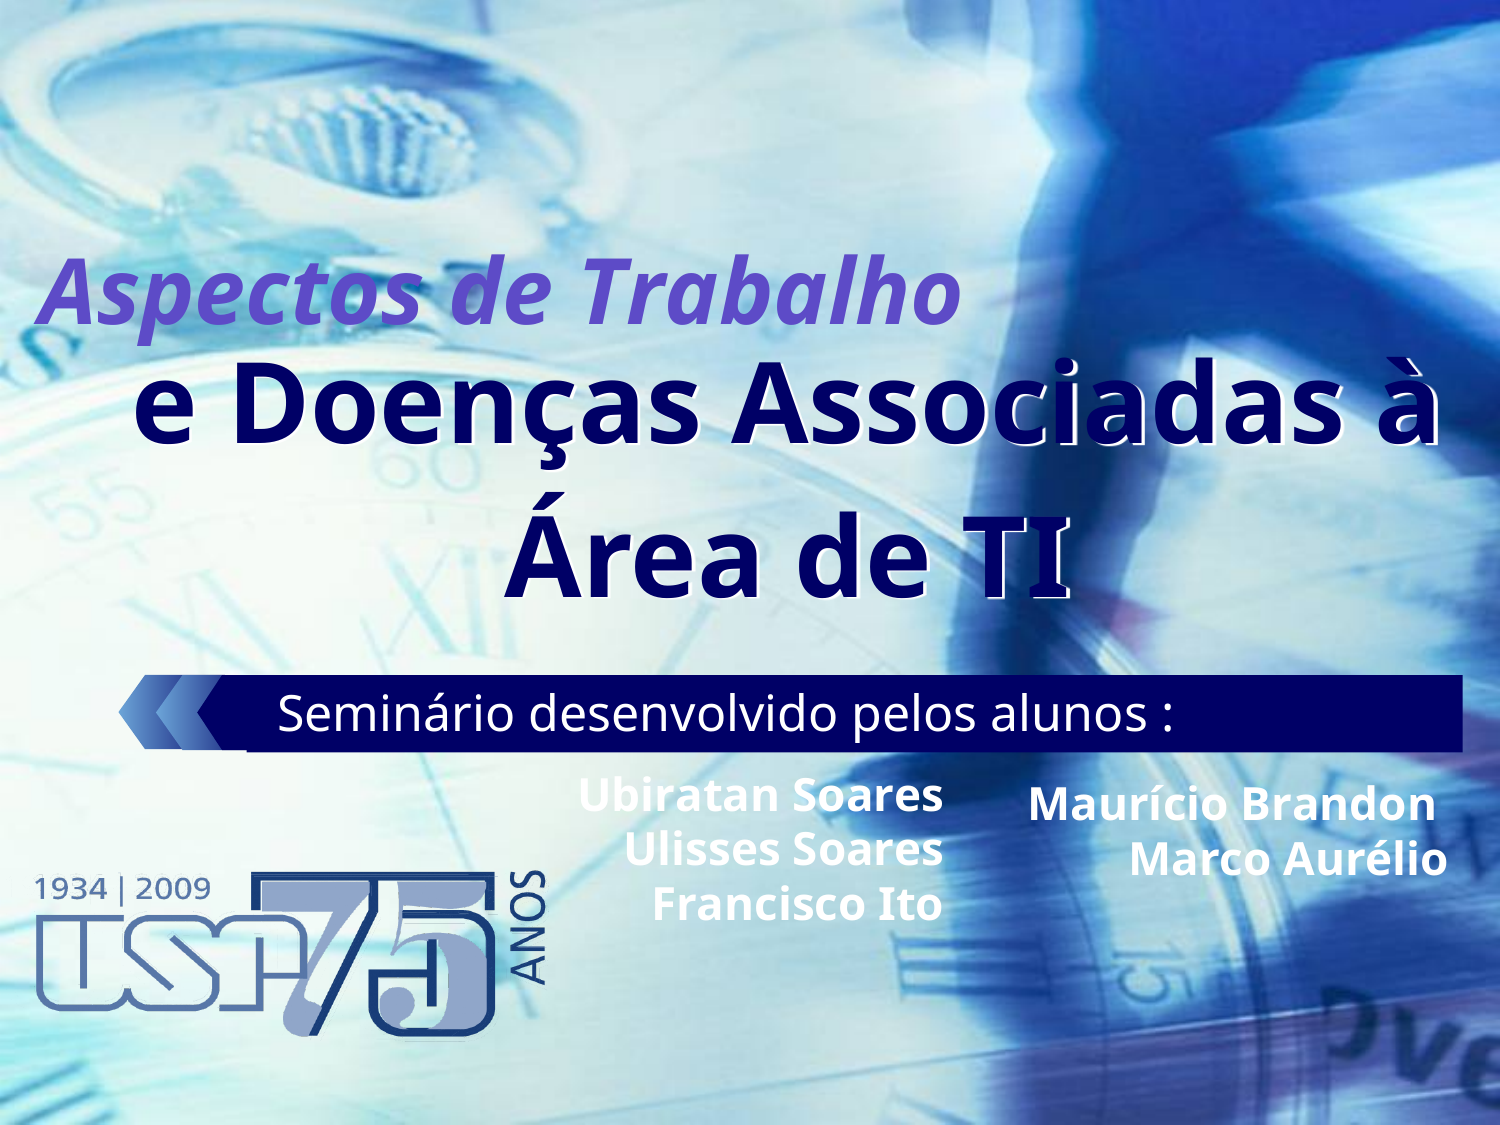

Aspectos de Trabalho
# e Doenças Associadas à Área de TI
Seminário desenvolvido pelos alunos :
Ubiratan Soares
Ulisses Soares
Francisco Ito
Maurício Brandon
Marco Aurélio